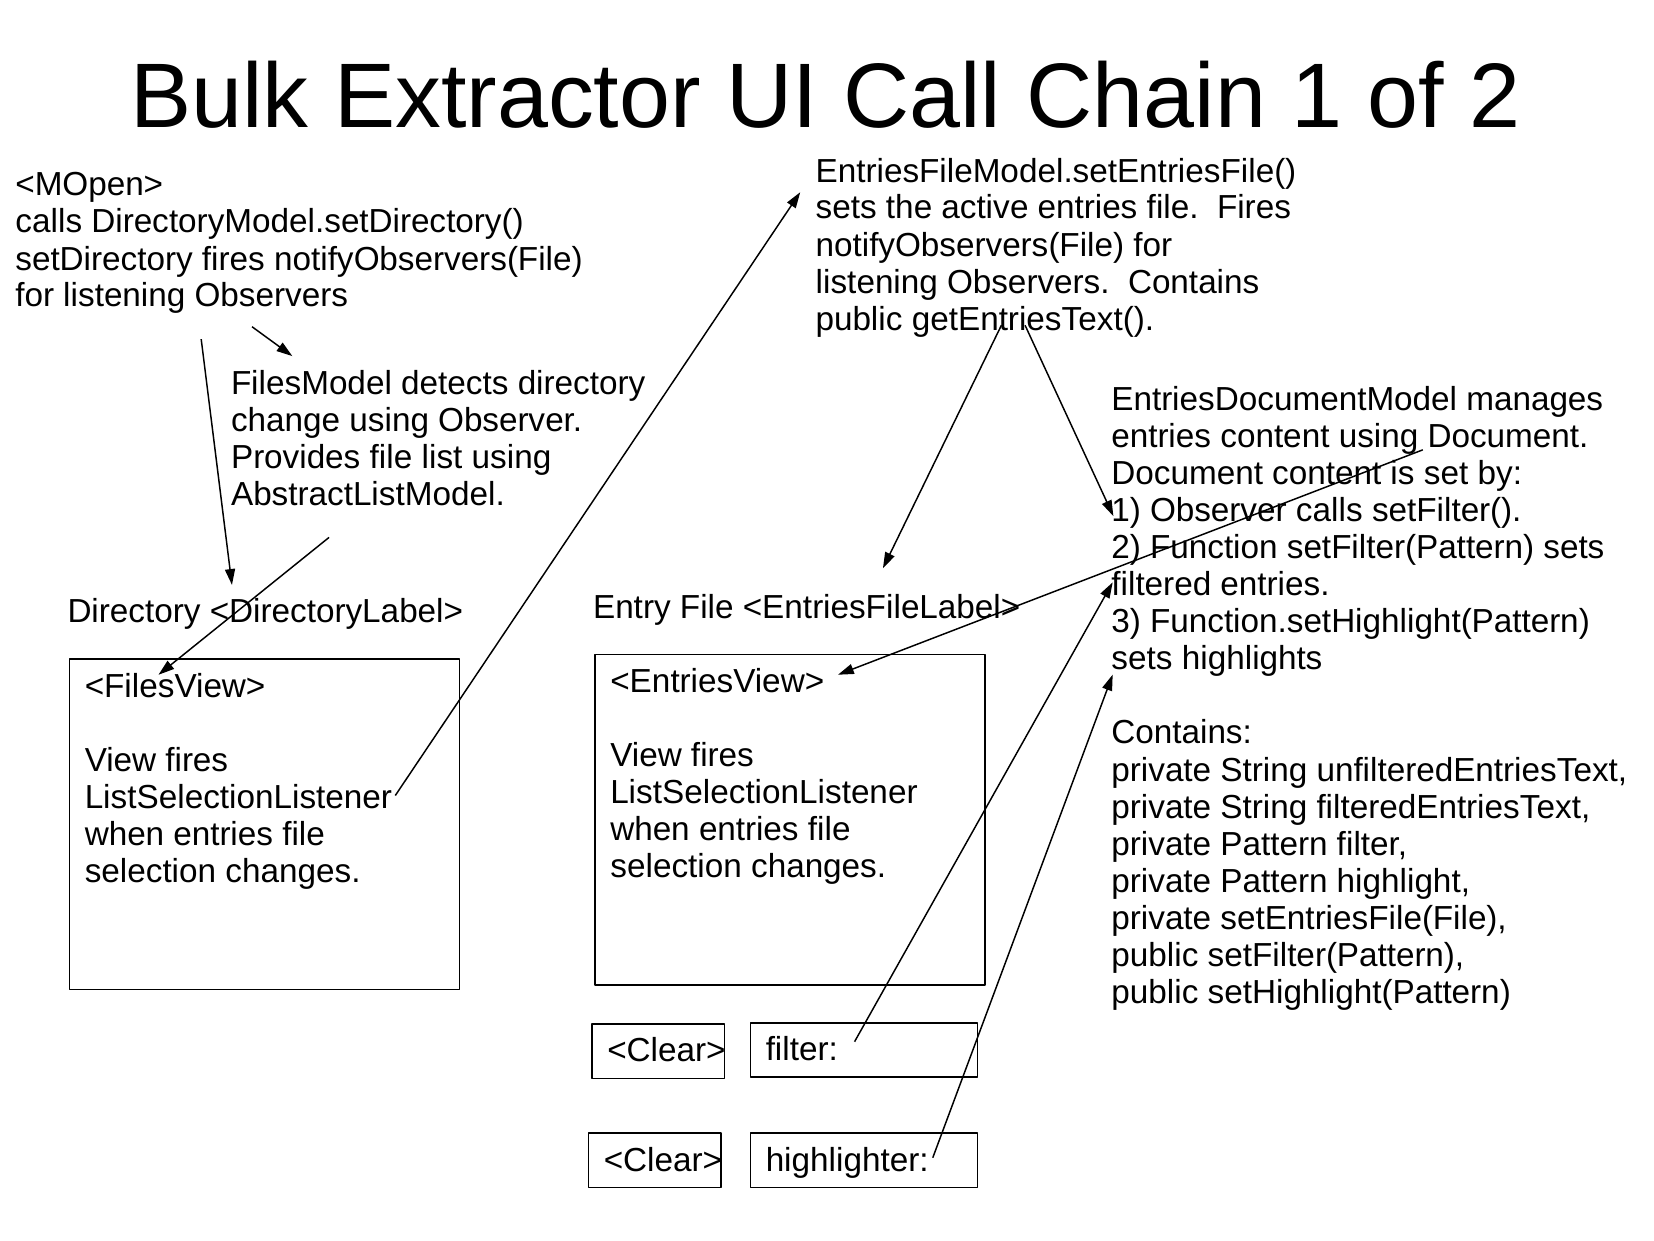

# Bulk Extractor UI Call Chain 1 of 2
EntriesFileModel.setEntriesFile() sets the active entries file. Fires notifyObservers(File) for listening Observers. Contains public getEntriesText().
<MOpen>
calls DirectoryModel.setDirectory()
setDirectory fires notifyObservers(File)
for listening Observers
FilesModel detects directory change using Observer.
Provides file list using AbstractListModel.
EntriesDocumentModel manages entries content using Document.
Document content is set by:
1) Observer calls setFilter().
2) Function setFilter(Pattern) sets filtered entries.
3) Function.setHighlight(Pattern) sets highlights
Contains:
private String unfilteredEntriesText,
private String filteredEntriesText,
private Pattern filter,
private Pattern highlight,
private setEntriesFile(File),
public setFilter(Pattern),
public setHighlight(Pattern)
Entry File <EntriesFileLabel>
Directory <DirectoryLabel>
<EntriesView>
View fires ListSelectionListener when entries file selection changes.
<FilesView>
View fires ListSelectionListener when entries file selection changes.
filter:
<Clear>
<Clear>
highlighter: